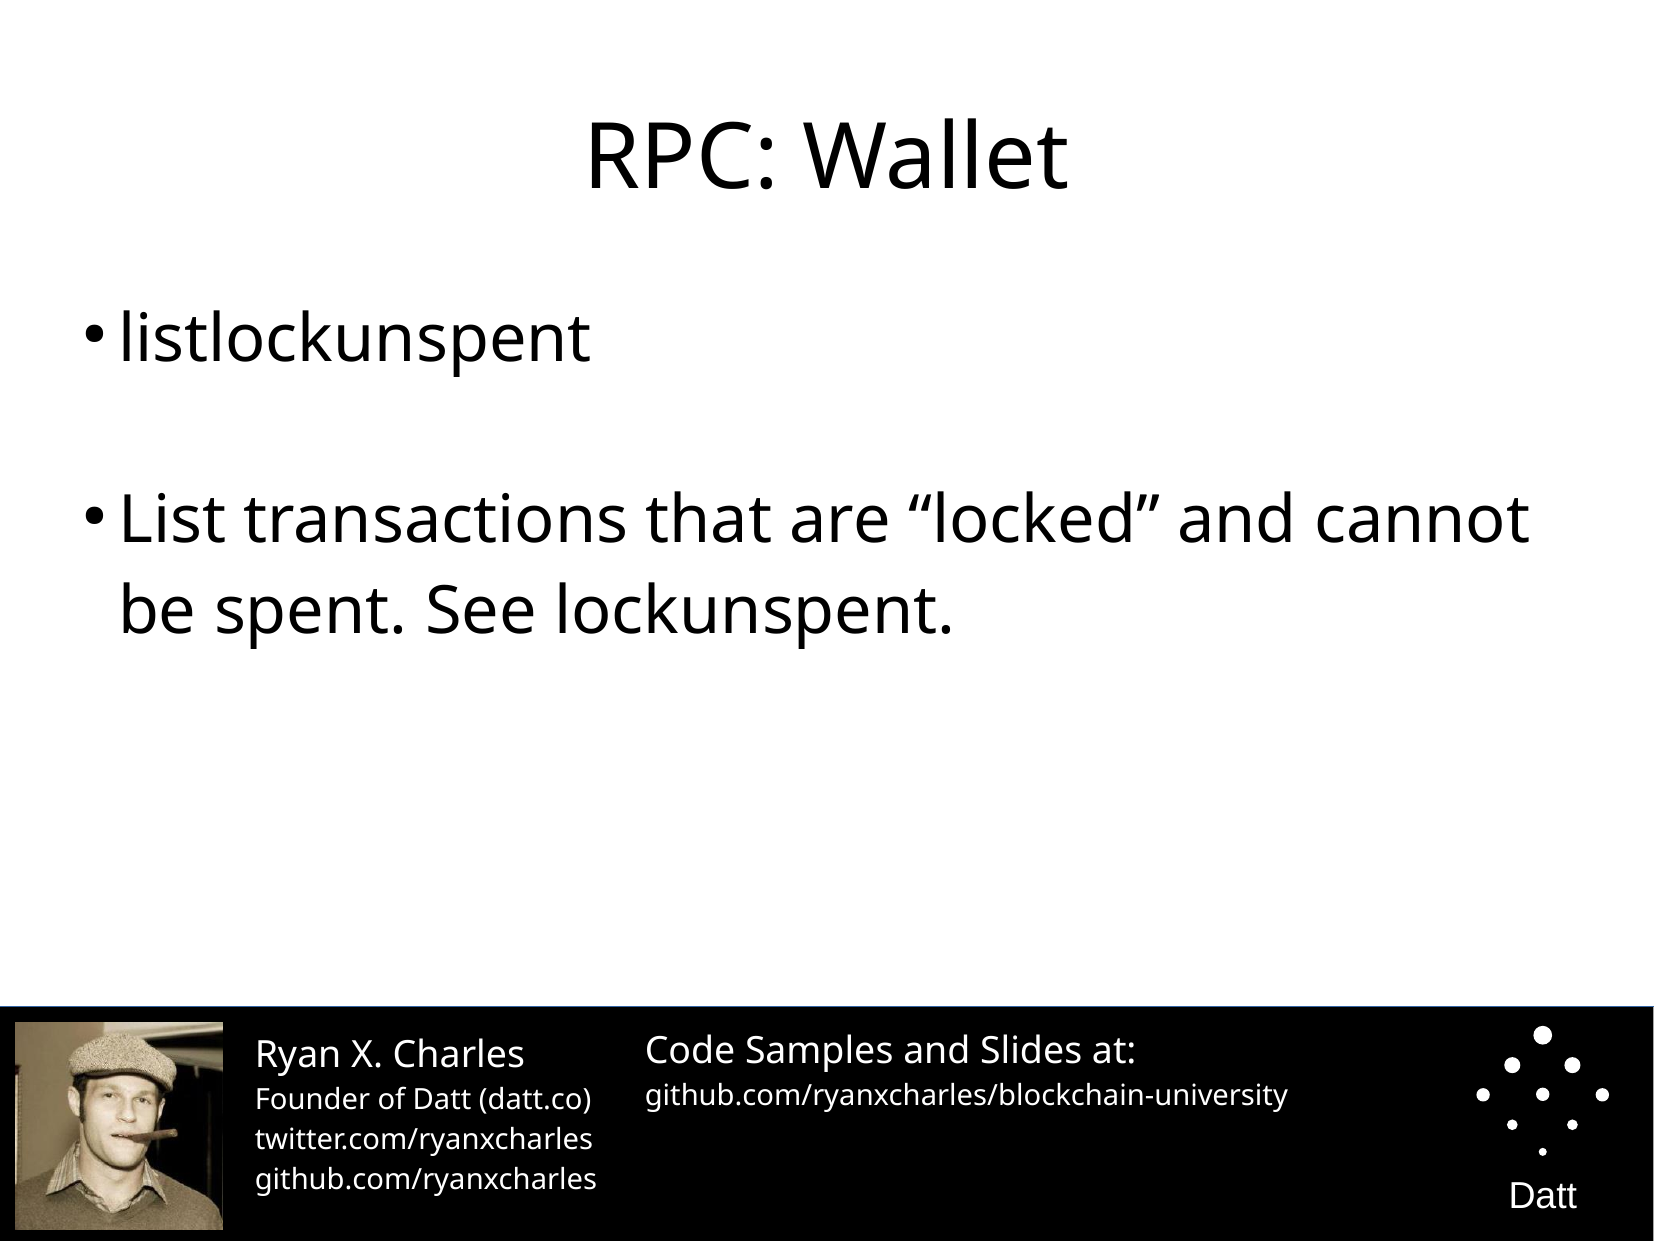

# RPC: Wallet
listlockunspent
List transactions that are “locked” and cannot be spent. See lockunspent.
Code Samples and Slides at:
github.com/ryanxcharles/blockchain-university
Ryan X. Charles
Founder of Datt (datt.co)
twitter.com/ryanxcharles
github.com/ryanxcharles
Datt